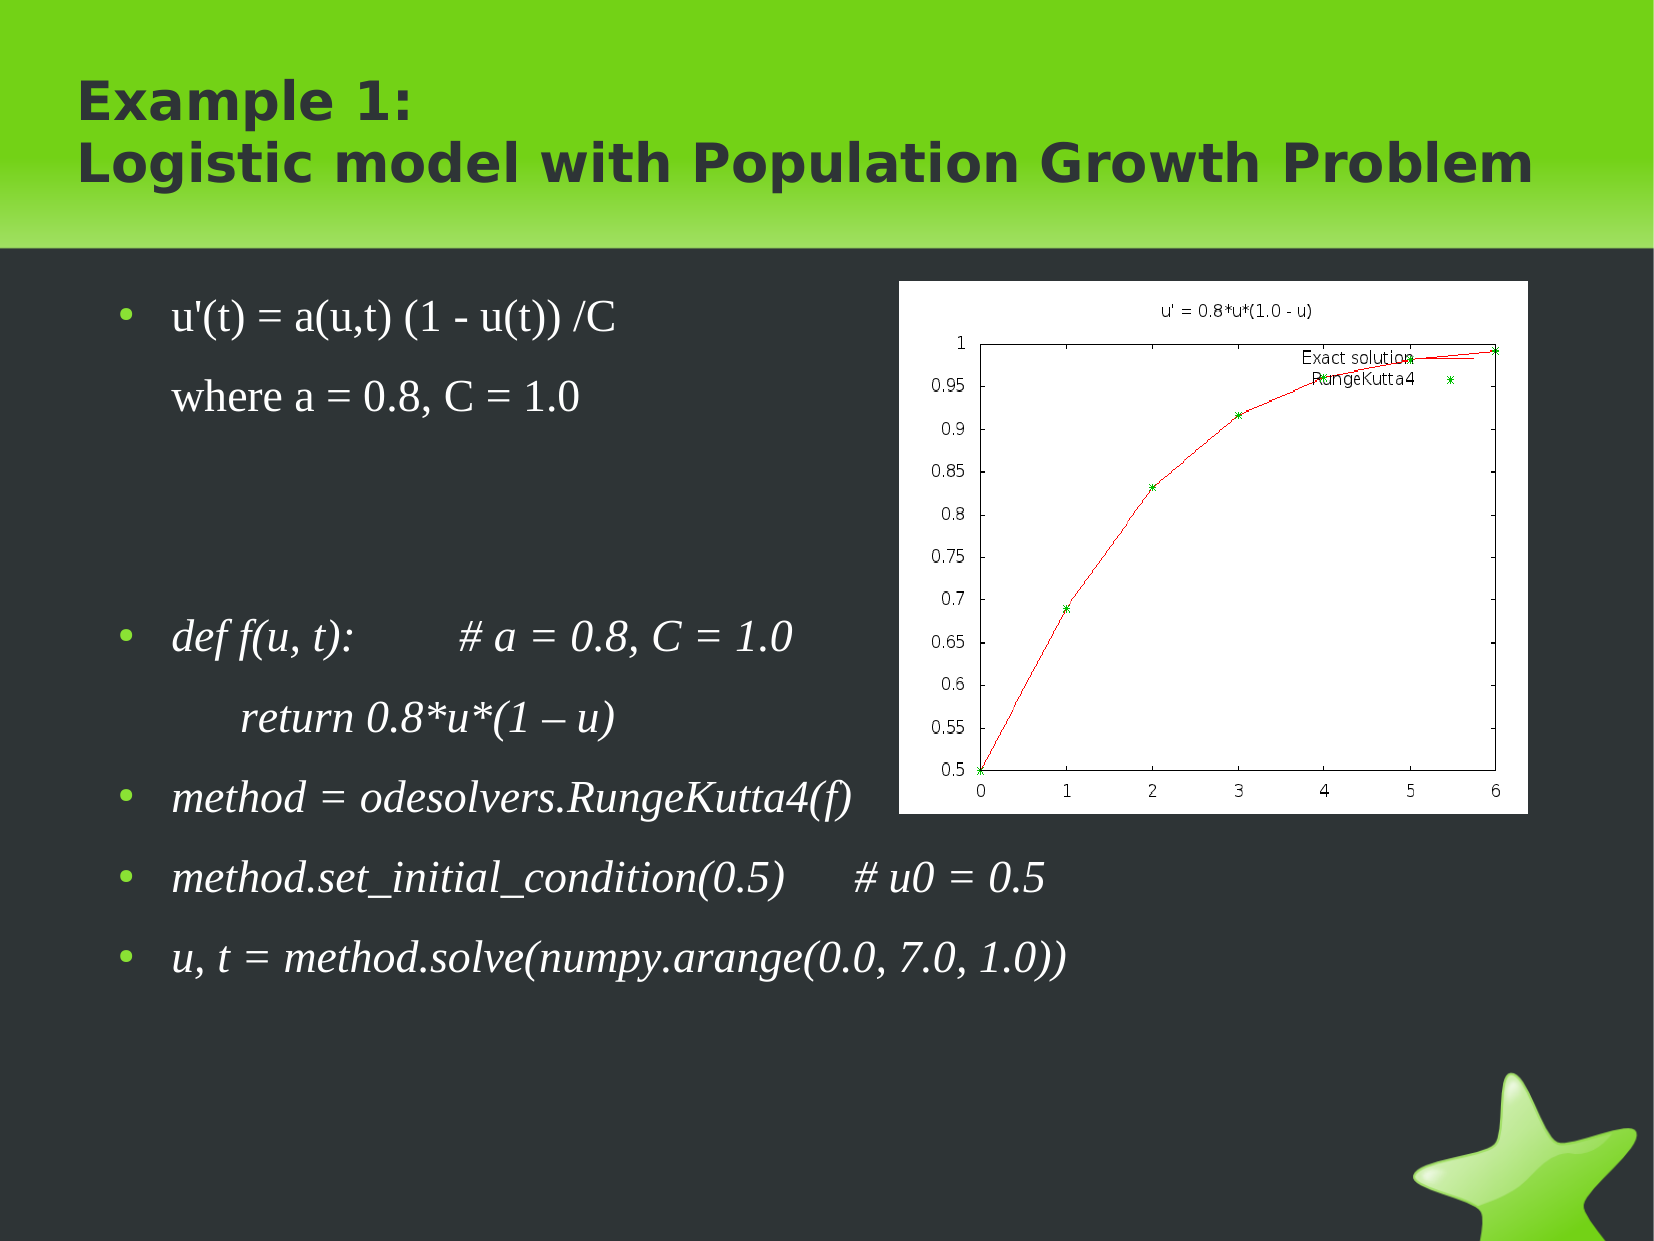

# Example 1: Logistic model with Population Growth Problem
u'(t) = a(u,t) (1 - u(t)) /C
where a = 0.8, C = 1.0
def f(u, t): # a = 0.8, C = 1.0
 return 0.8*u*(1 – u)
method = odesolvers.RungeKutta4(f)
method.set_initial_condition(0.5) # u0 = 0.5
u, t = method.solve(numpy.arange(0.0, 7.0, 1.0))